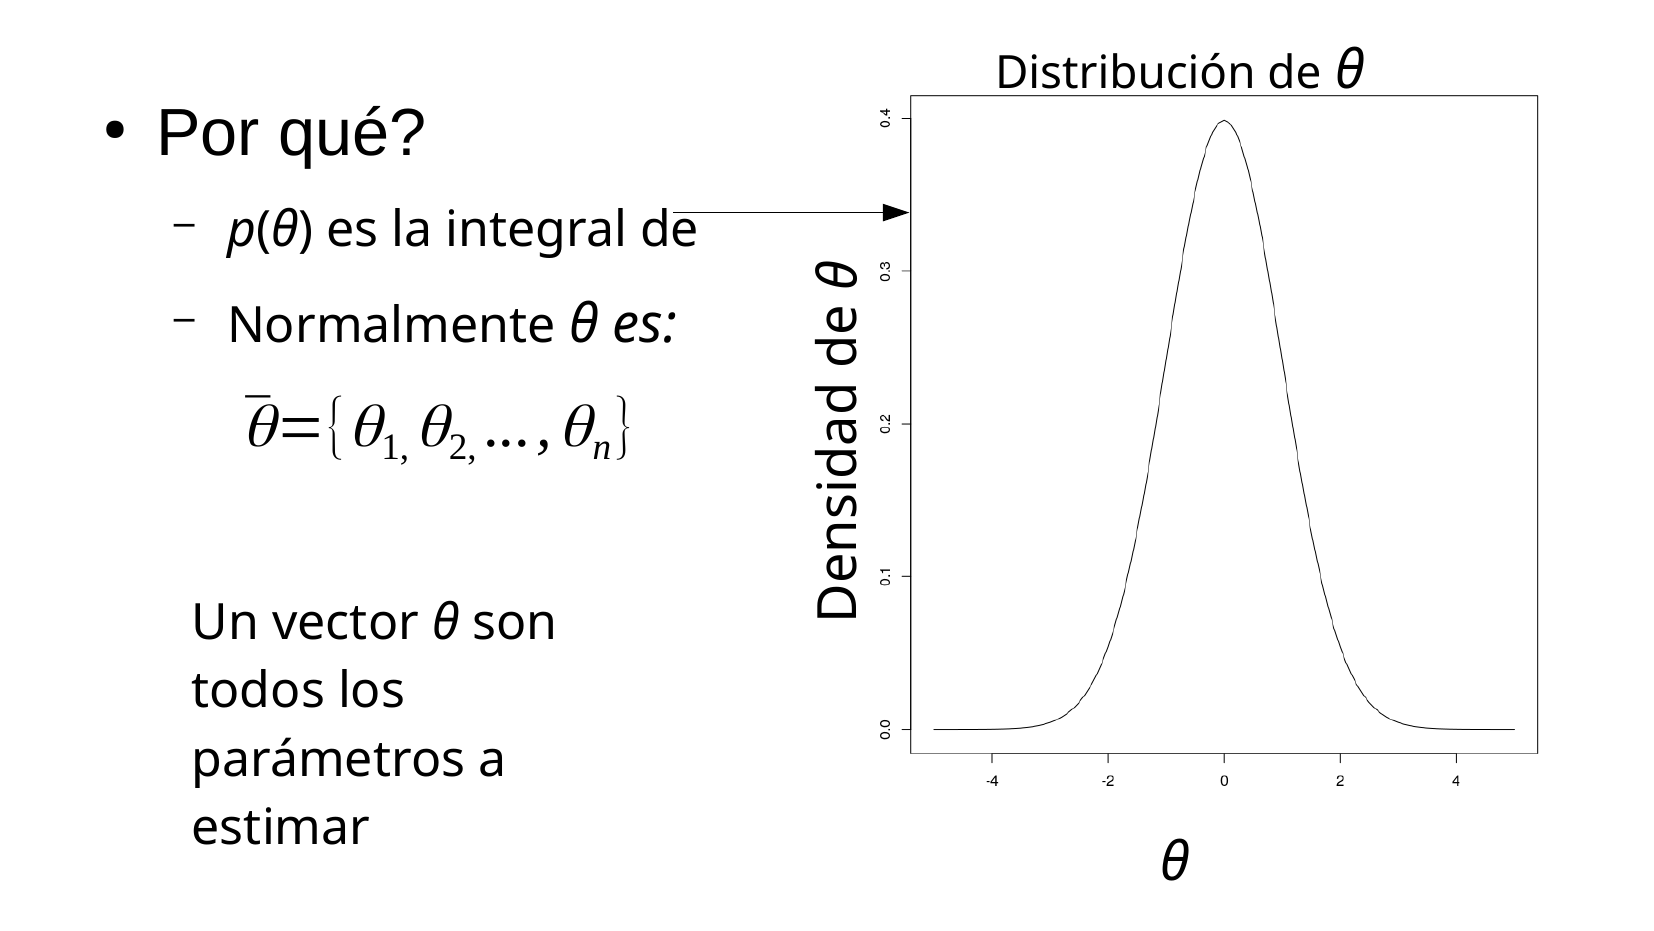

Distribución de θ
# Por qué?
p(θ) es la integral de
Normalmente θ es:
Densidad de θ
Un vector θ son todos los parámetros a estimar
θ